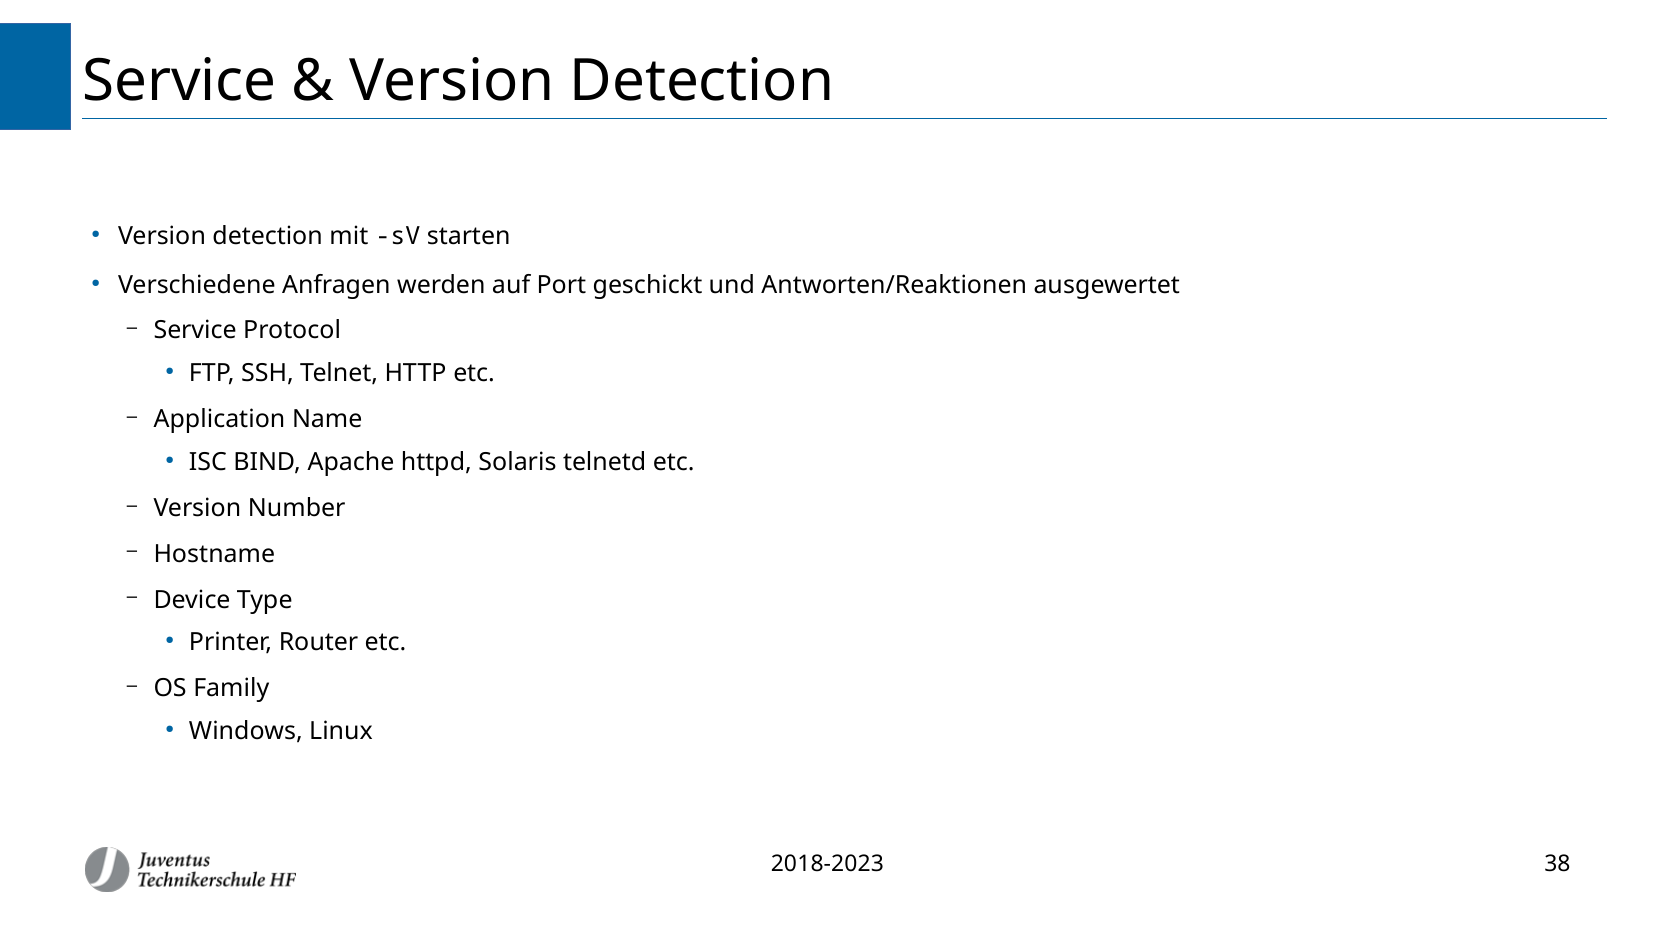

# Service & Version Detection
Version detection mit -sV starten
Verschiedene Anfragen werden auf Port geschickt und Antworten/Reaktionen ausgewertet
Service Protocol
FTP, SSH, Telnet, HTTP etc.
Application Name
ISC BIND, Apache httpd, Solaris telnetd etc.
Version Number
Hostname
Device Type
Printer, Router etc.
OS Family
Windows, Linux
2018-2023
38